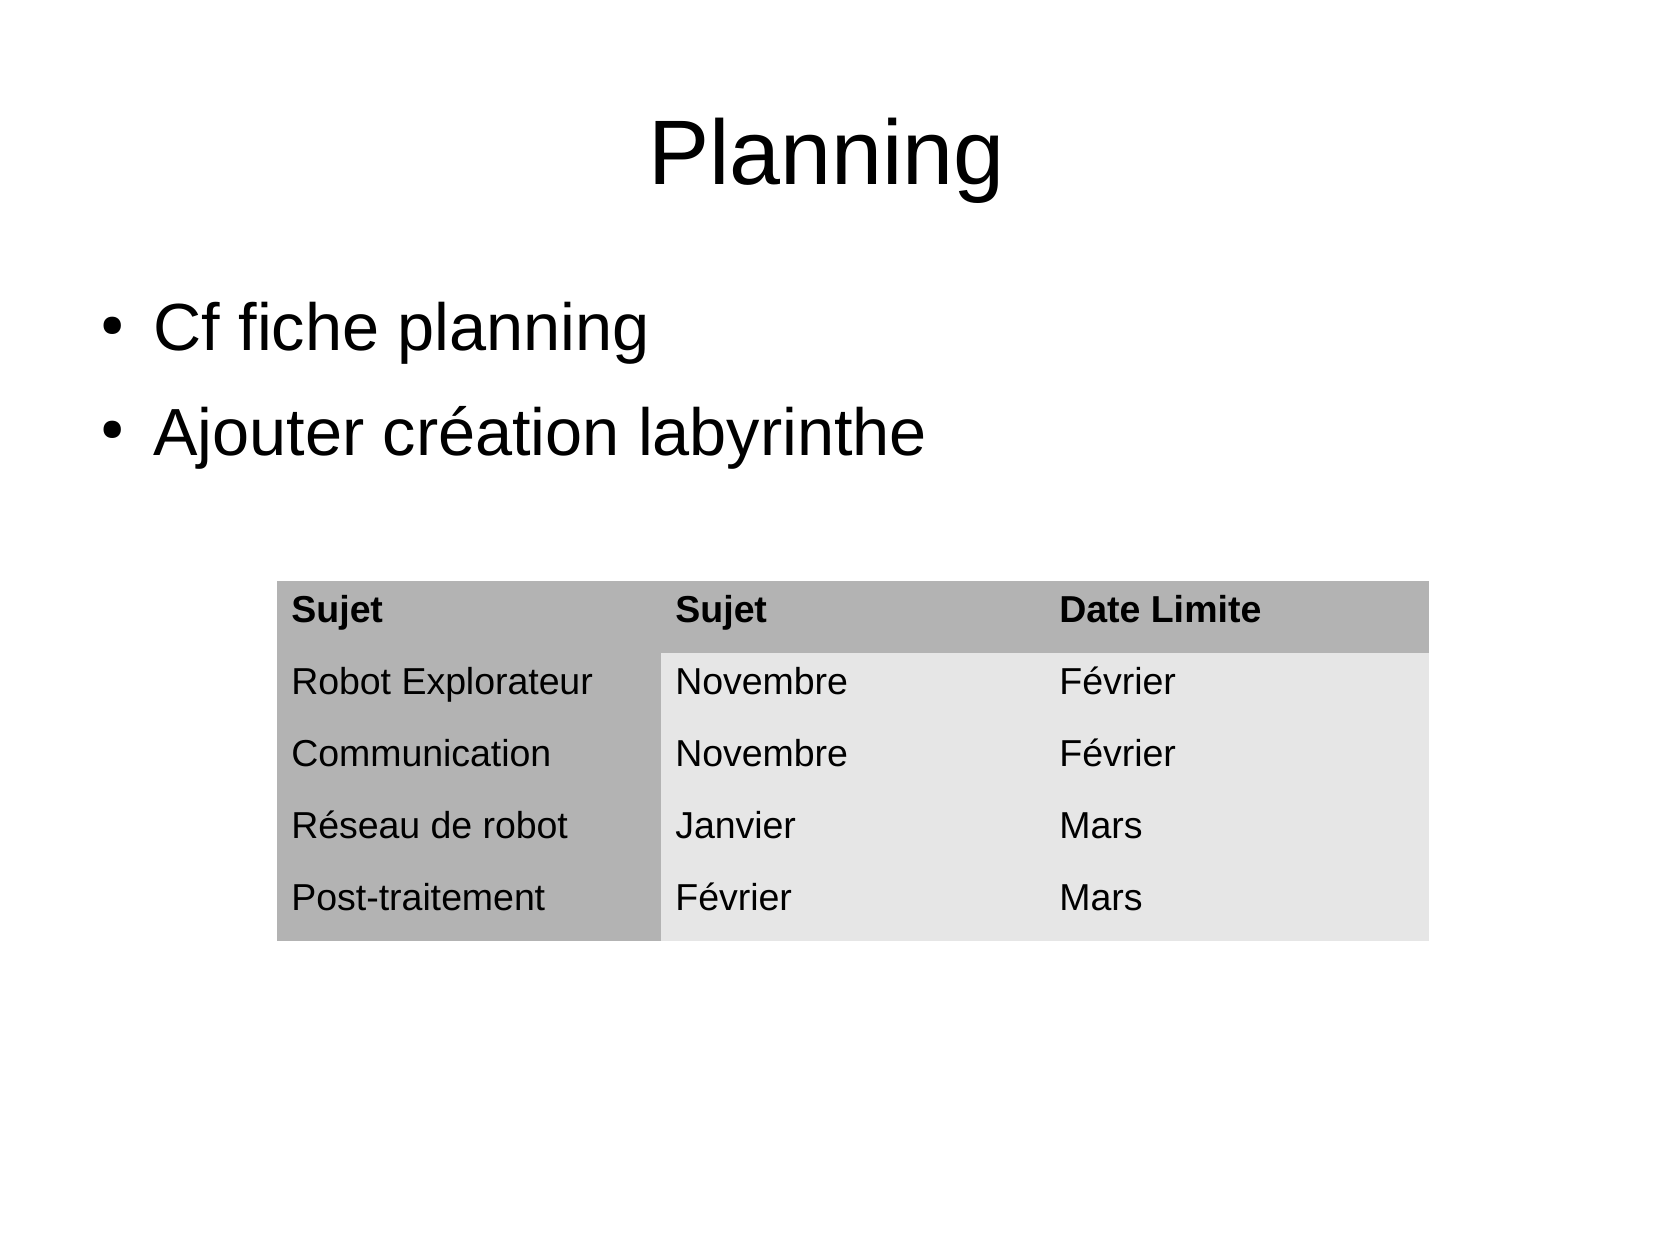

# Planning
Cf fiche planning
Ajouter création labyrinthe
| Sujet | Sujet | Date Limite |
| --- | --- | --- |
| Robot Explorateur | Novembre | Février |
| Communication | Novembre | Février |
| Réseau de robot | Janvier | Mars |
| Post-traitement | Février | Mars |